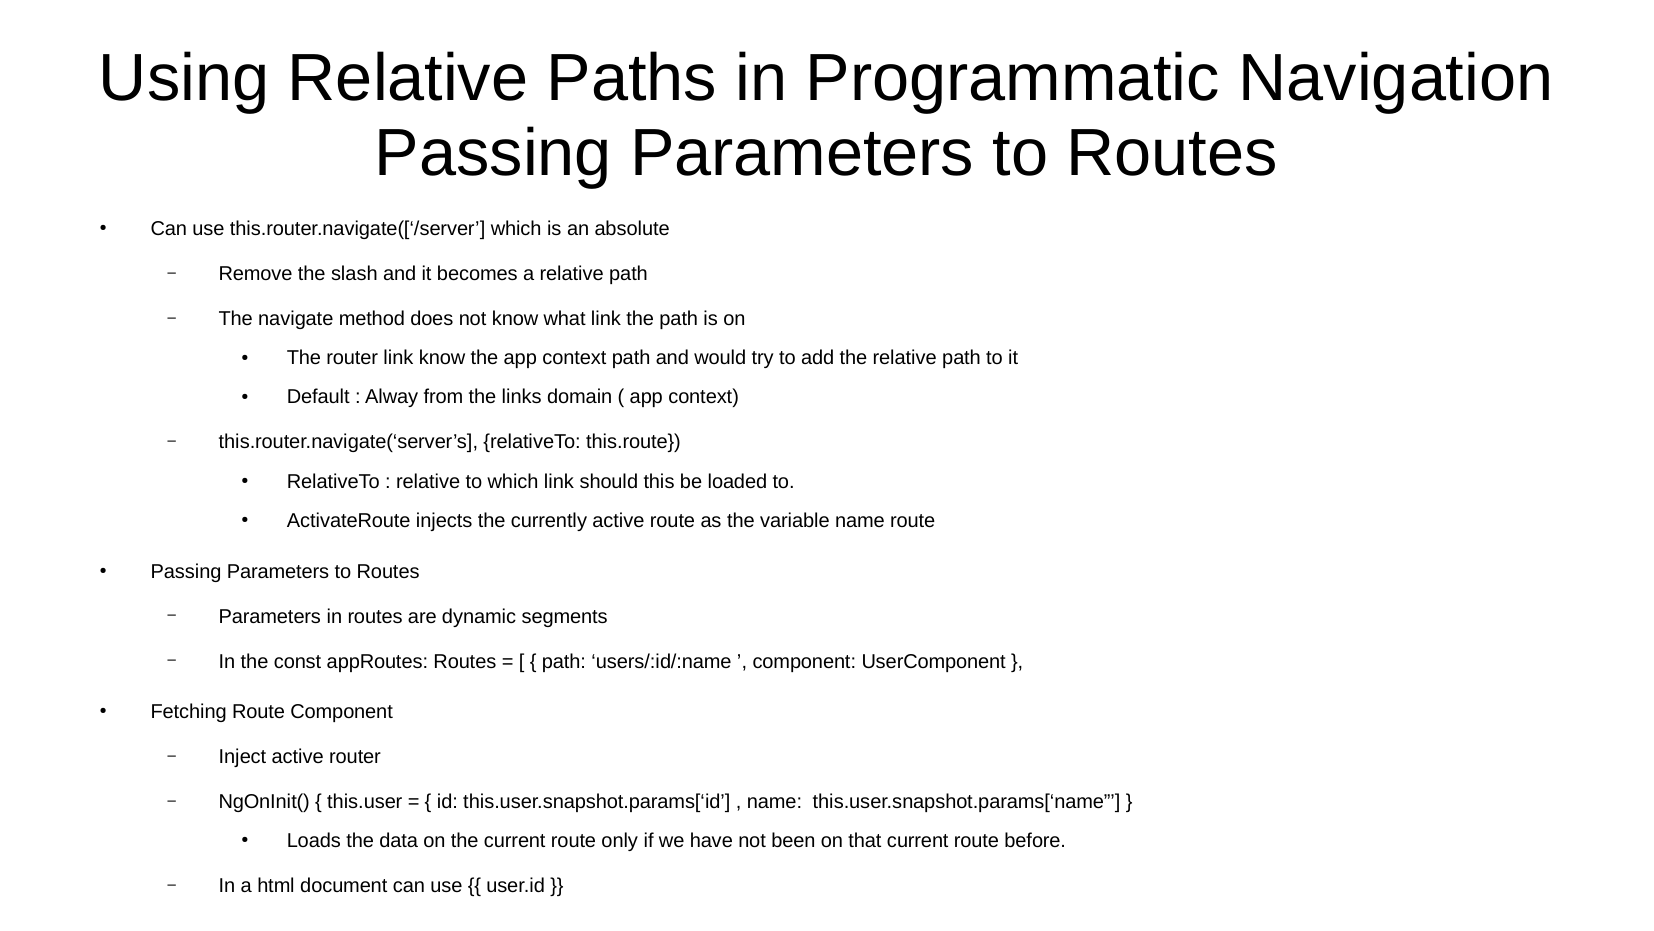

# Using Relative Paths in Programmatic Navigation Passing Parameters to Routes
Can use this.router.navigate([‘/server’] which is an absolute
Remove the slash and it becomes a relative path
The navigate method does not know what link the path is on
The router link know the app context path and would try to add the relative path to it
Default : Alway from the links domain ( app context)
this.router.navigate(‘server’s], {relativeTo: this.route})
RelativeTo : relative to which link should this be loaded to.
ActivateRoute injects the currently active route as the variable name route
Passing Parameters to Routes
Parameters in routes are dynamic segments
In the const appRoutes: Routes = [ { path: ‘users/:id/:name ’, component: UserComponent },
Fetching Route Component
Inject active router
NgOnInit() { this.user = { id: this.user.snapshot.params[‘id’] , name: this.user.snapshot.params[‘name”’] }
Loads the data on the current route only if we have not been on that current route before.
In a html document can use {{ user.id }}